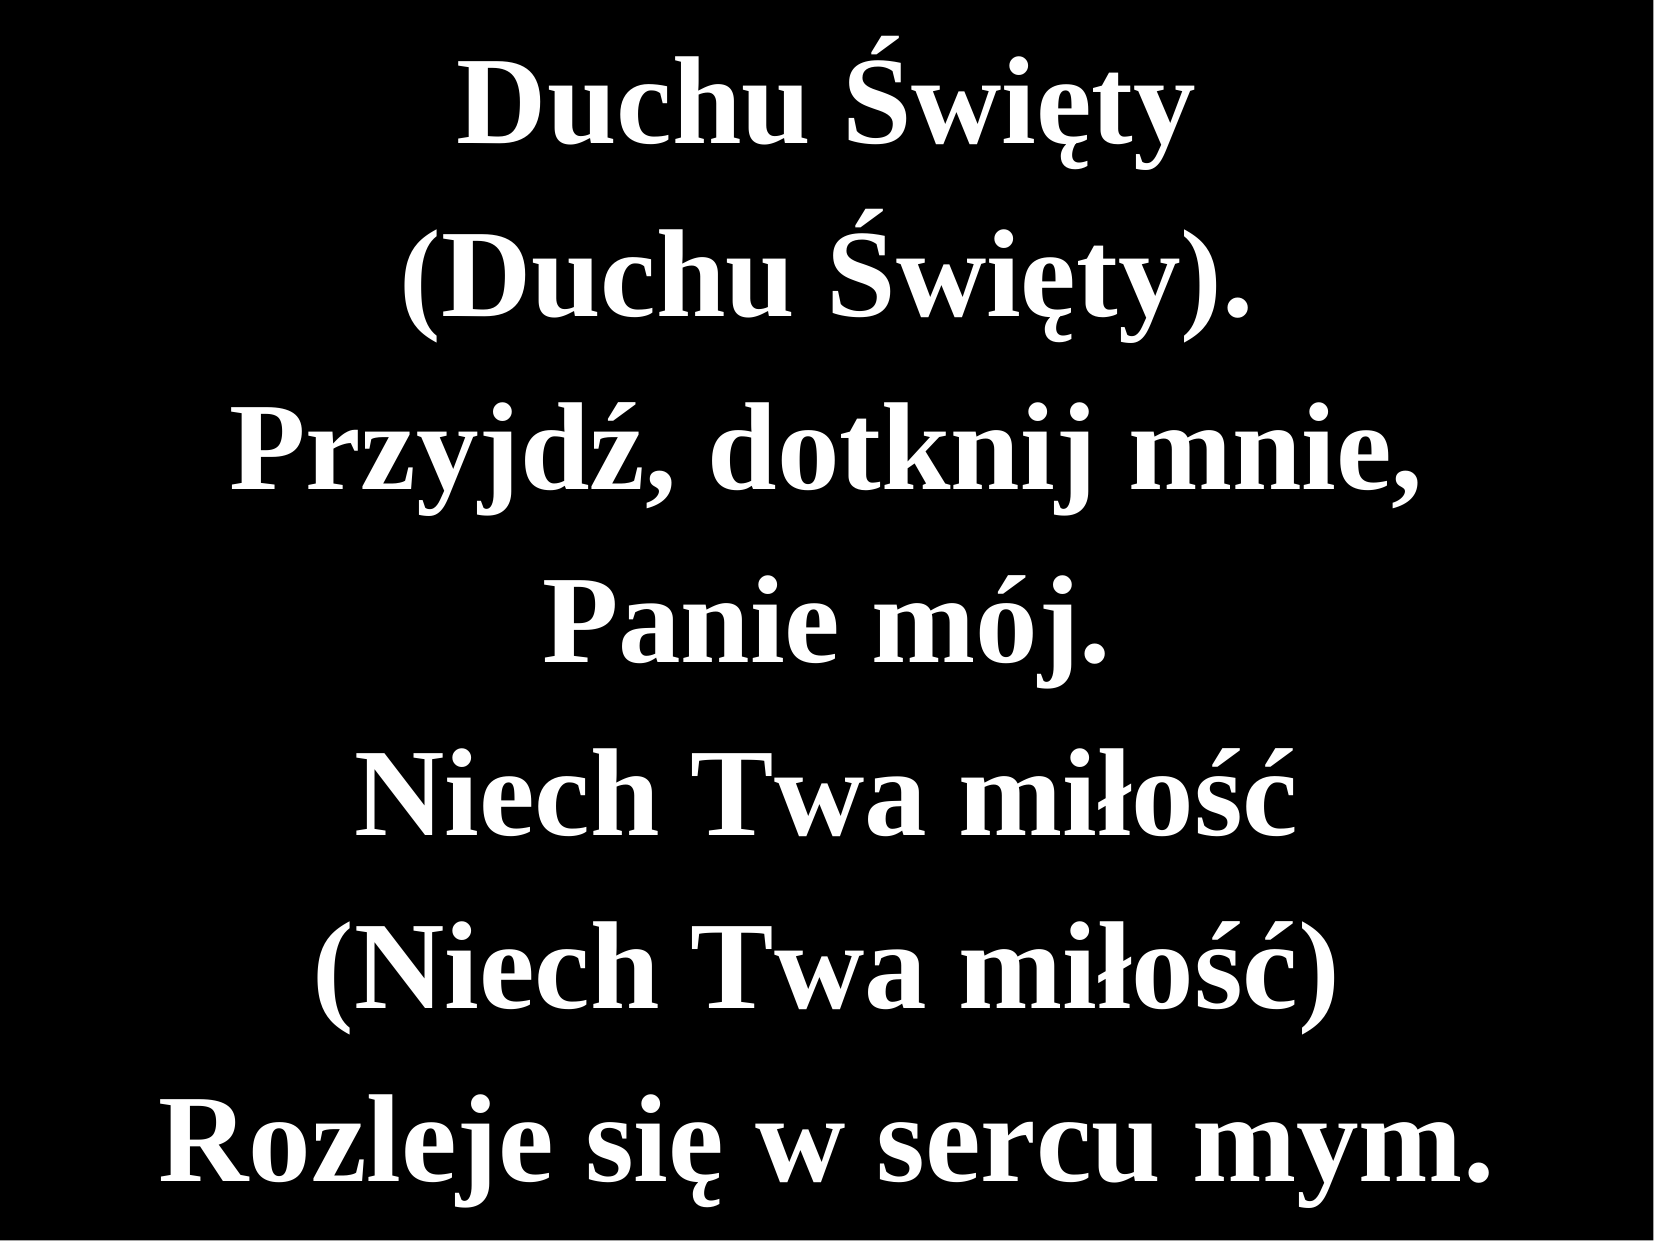

# Duchu Święty ppp (Duchu Święty). ppp Przyjdź, dotknij mnie, ppp Panie mój. ppp Niech Twa miłość ppp (Niech Twa miłość) ppp Rozleje się w sercu mym.